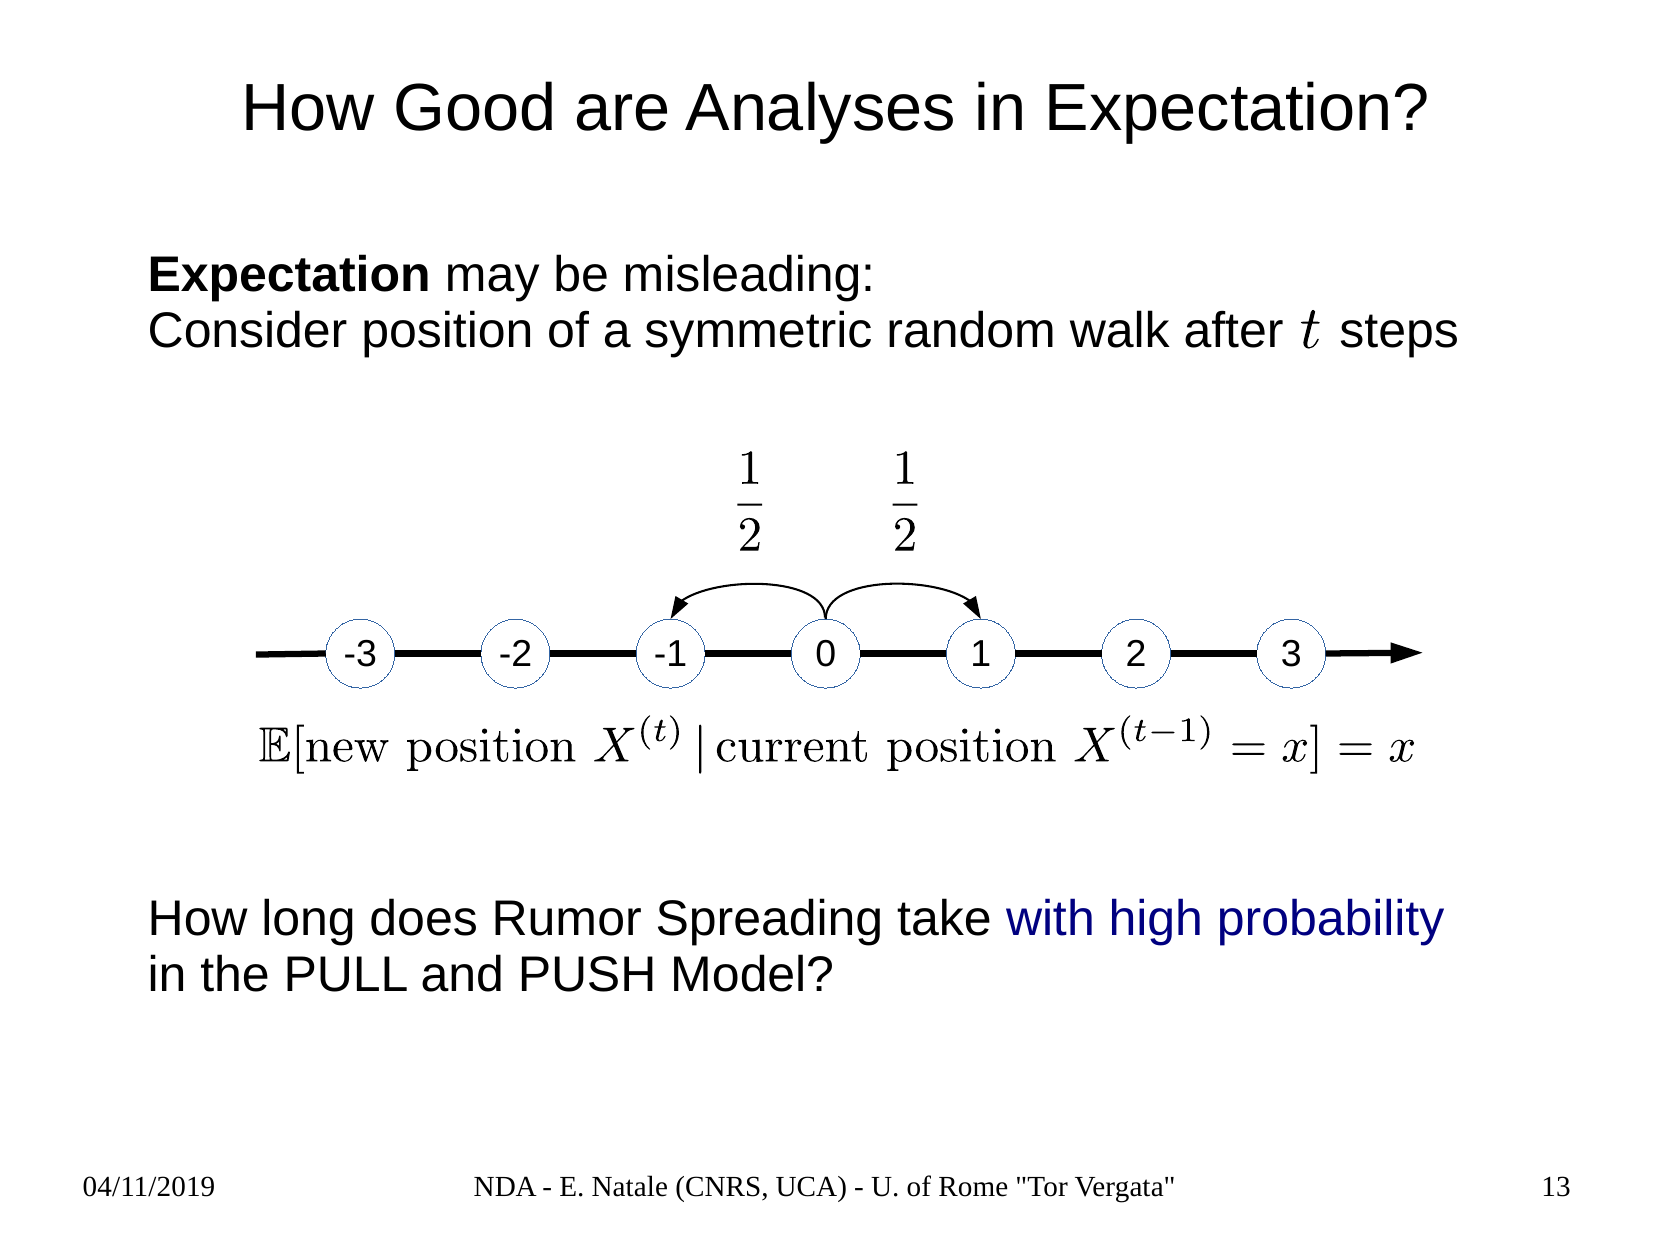

How Good are Analyses in Expectation?
Expectation may be misleading:
Consider position of a symmetric random walk after steps
-3
-2
-1
0
1
2
3
# How long does Rumor Spreading take with high probability in the PULL and PUSH Model?
04/11/2019
NDA - E. Natale (CNRS, UCA) - U. of Rome "Tor Vergata"
13